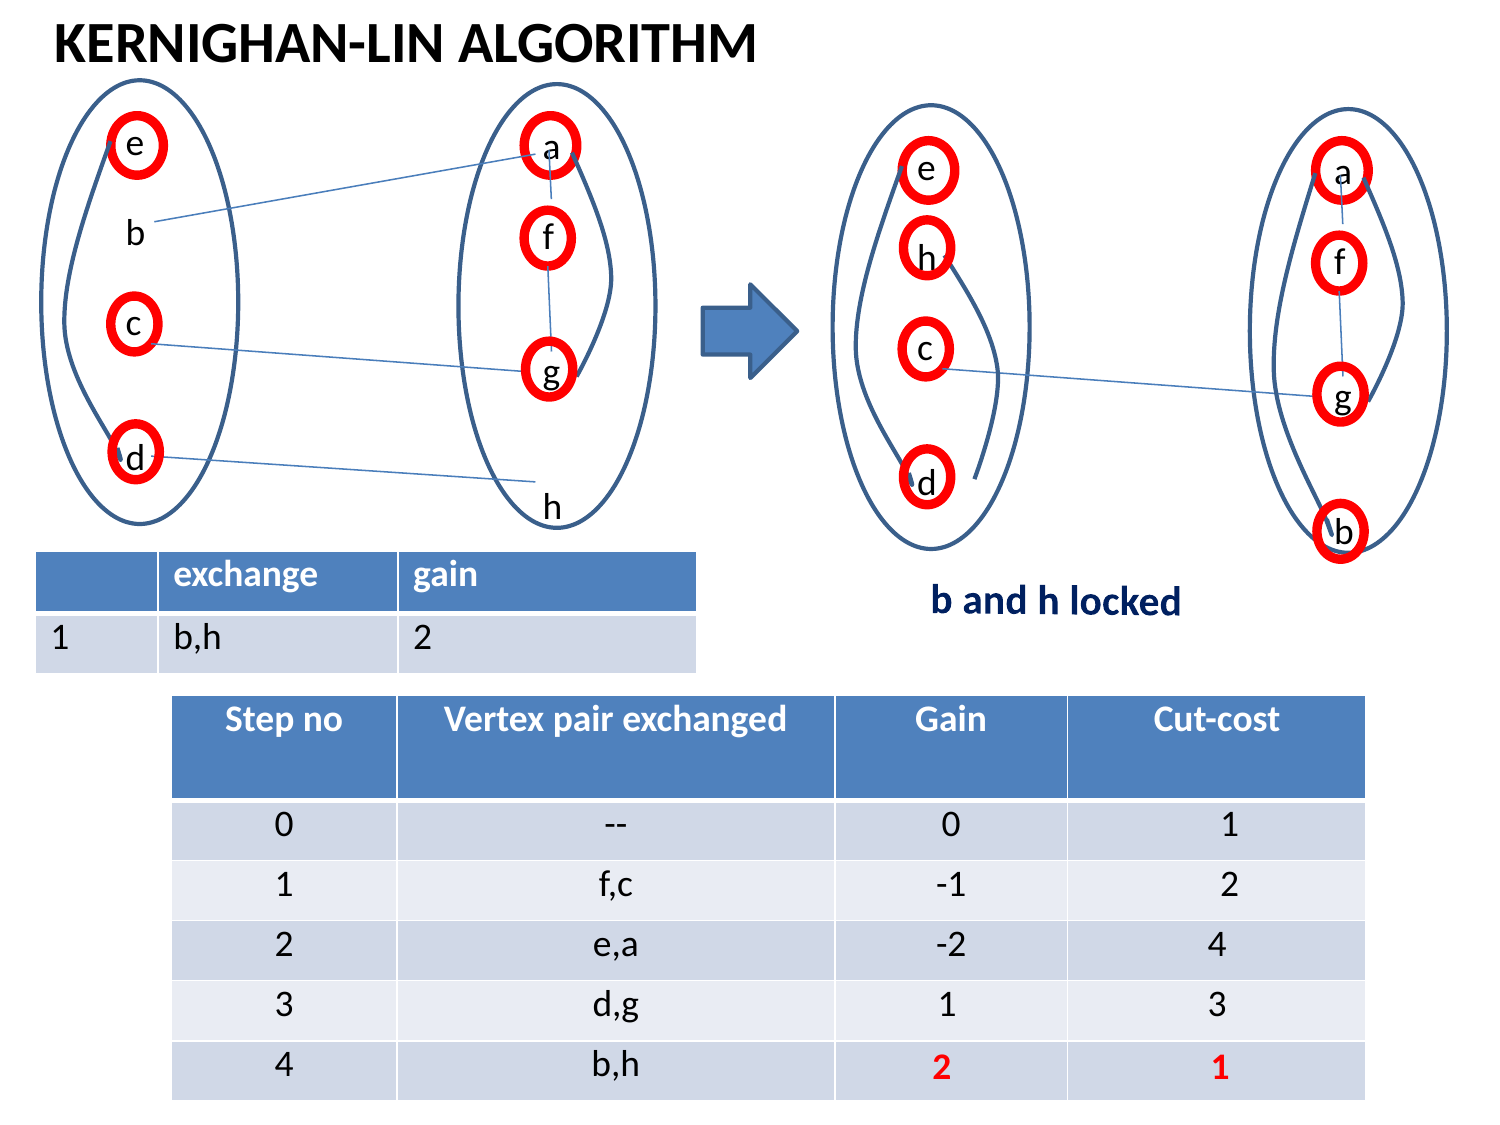

KERNIGHAN-LIN ALGORITHM
e
b
c
d
a
f
g
h
e
h
c
d
a
f
g
b
| | exchange | gain |
| --- | --- | --- |
| 1 | b,h | 2 |
b and h locked
| Step no | Vertex pair exchanged | Gain | Cut-cost |
| --- | --- | --- | --- |
| 0 | -- | 0 | 1 |
| 1 | f,c | -1 | 2 |
| 2 | e,a | -2 | 4 |
| 3 | d,g | 1 | 3 |
| 4 | b,h | | |
 2				1